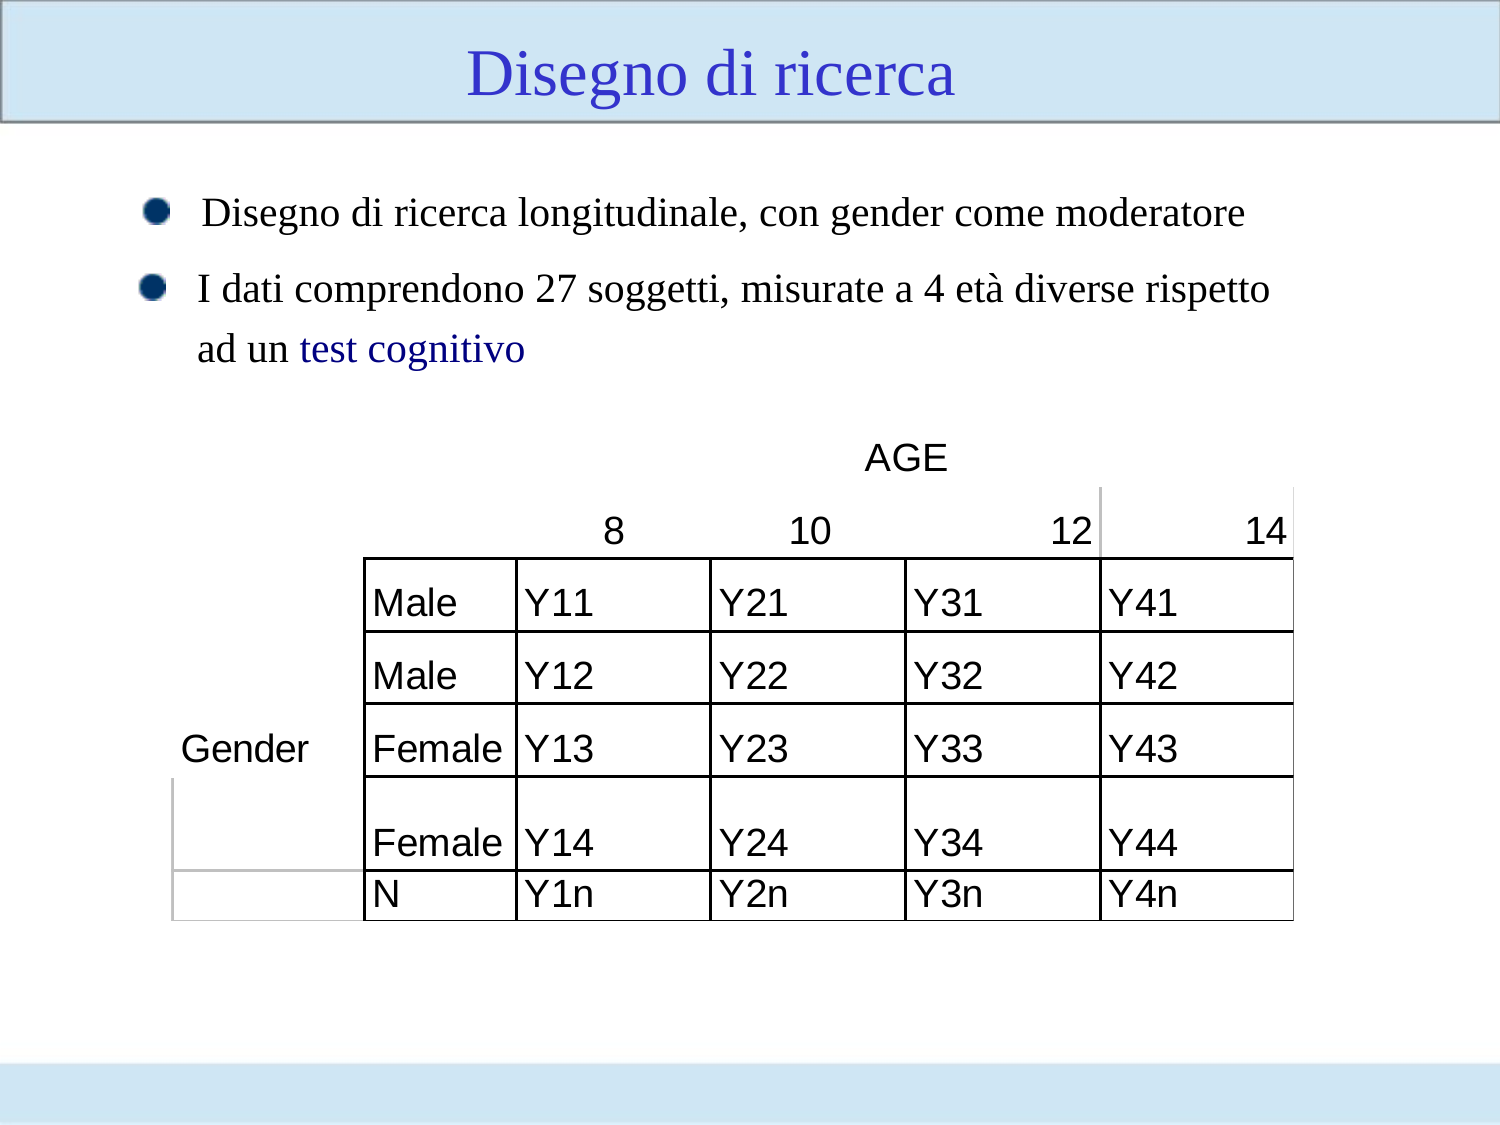

# Disegno di ricerca
Disegno di ricerca longitudinale, con gender come moderatore
I dati comprendono 27 soggetti, misurate a 4 età diverse rispetto ad un test cognitivo